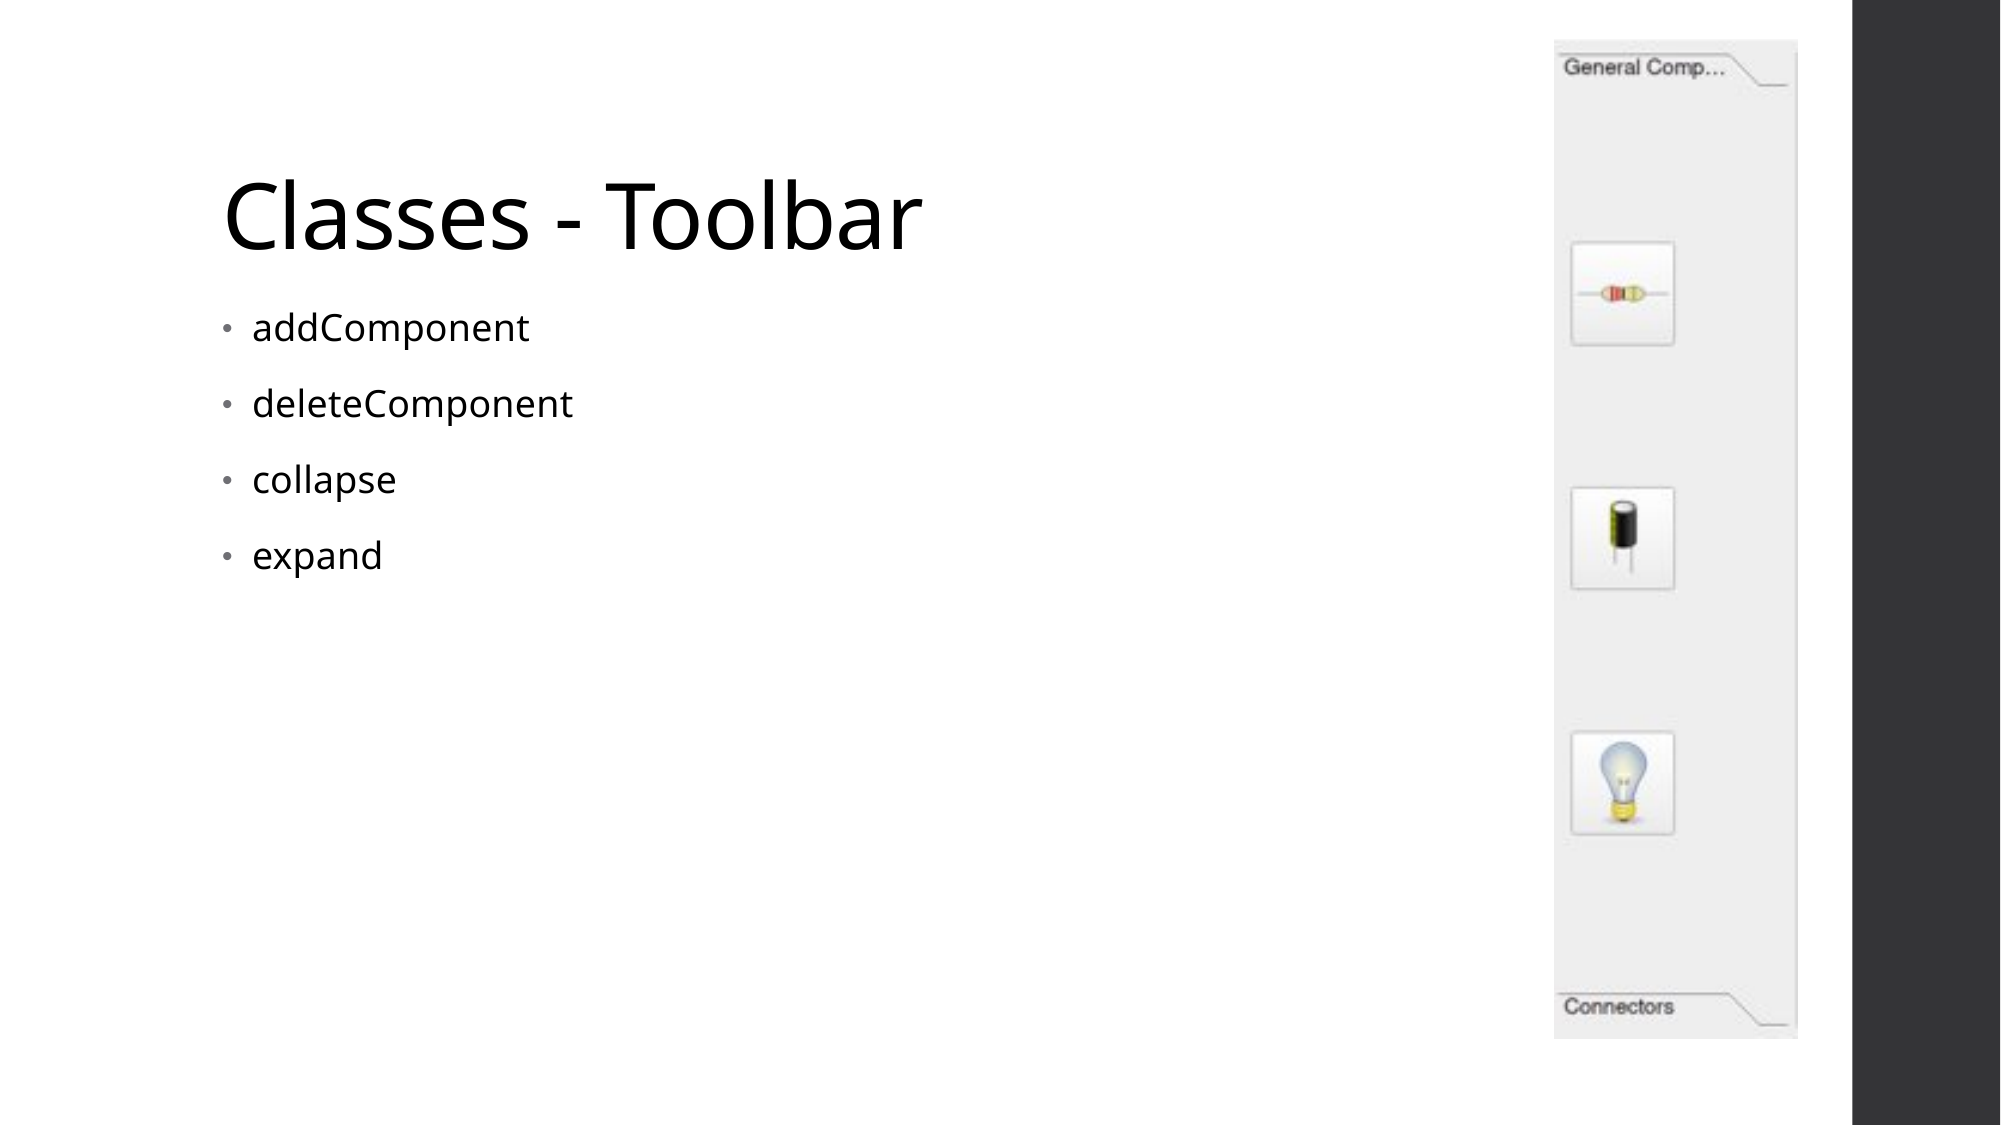

# Classes - Toolbar
addComponent
deleteComponent
collapse
expand